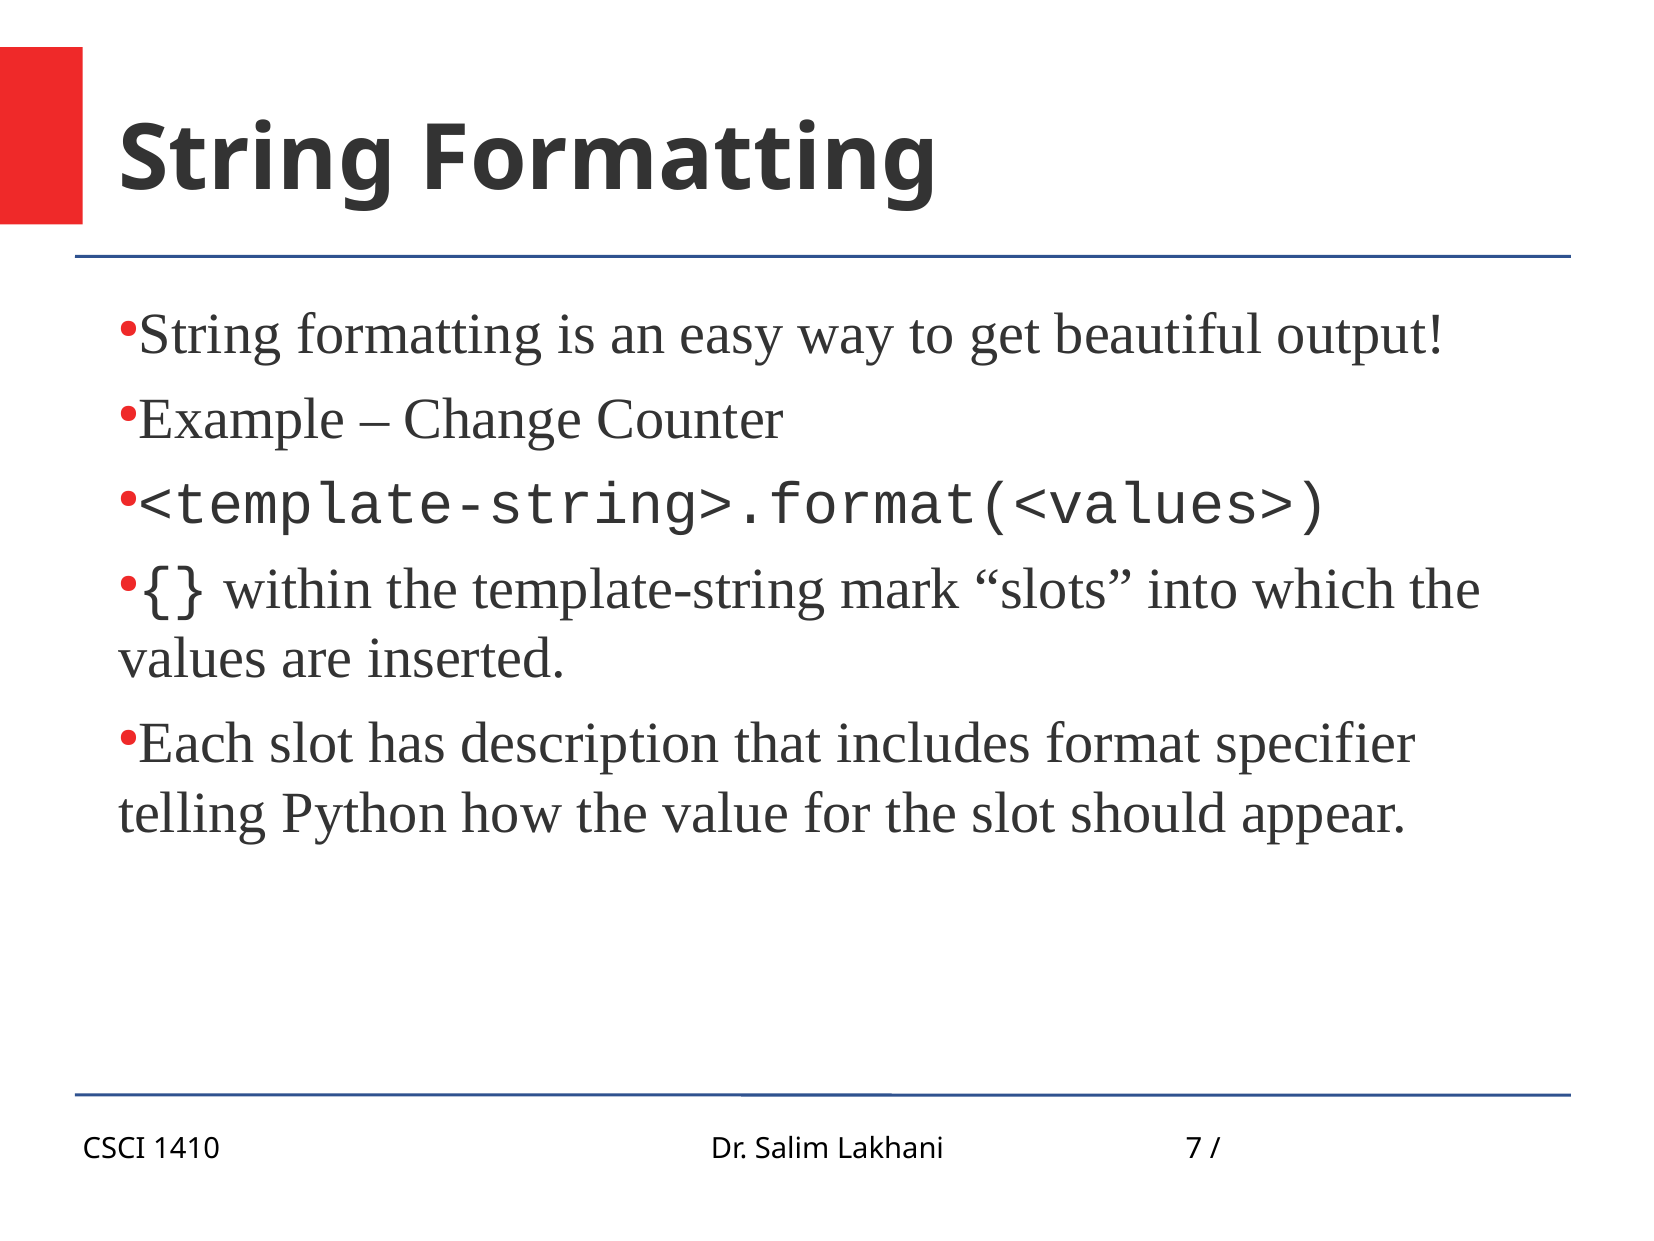

# String Formatting
String formatting is an easy way to get beautiful output!
Example – Change Counter
<template-string>.format(<values>)
{} within the template-string mark “slots” into which the values are inserted.
Each slot has description that includes format specifier telling Python how the value for the slot should appear.
CSCI 1410
Dr. Salim Lakhani